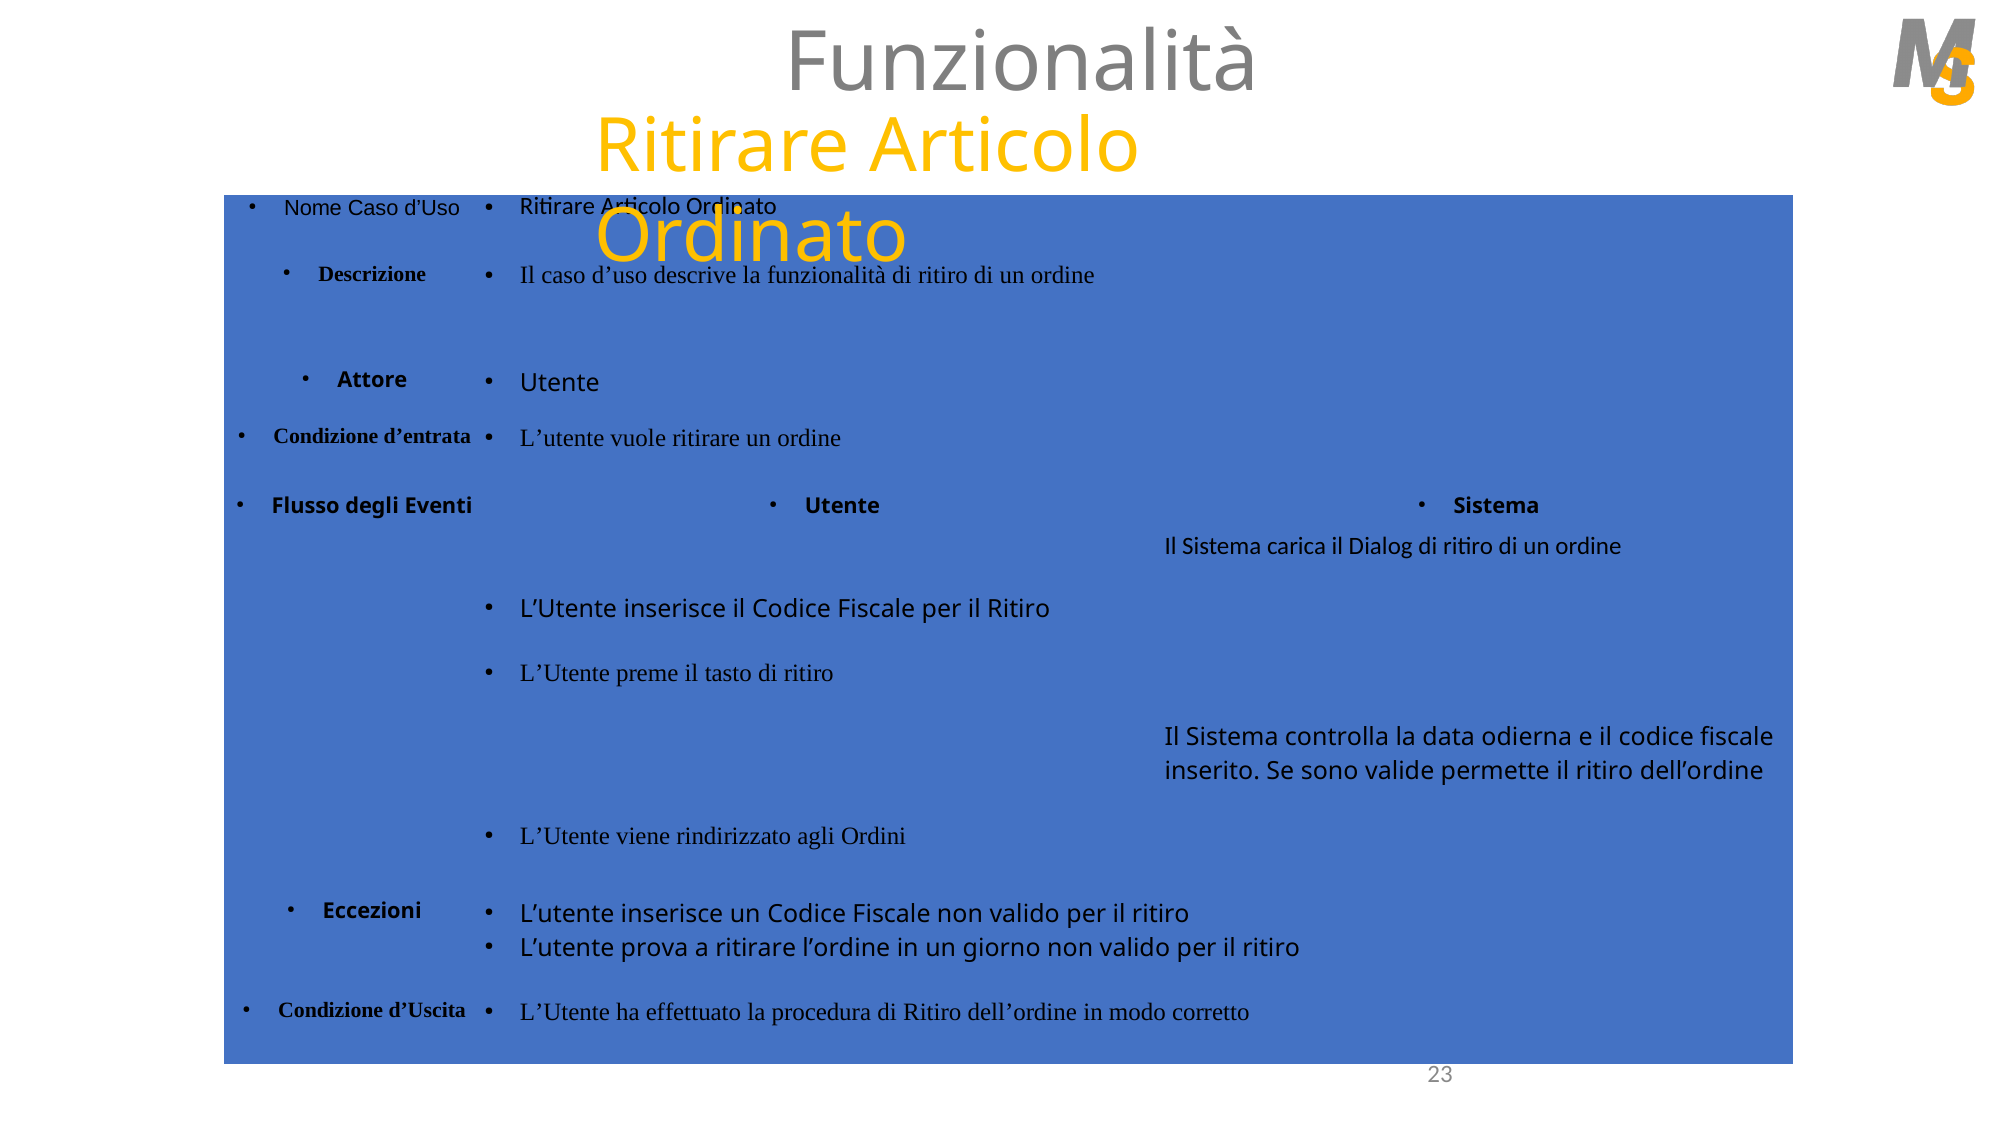

Funzionalità
Ritirare Articolo Ordinato
| Nome Caso d’Uso | Ritirare Articolo Ordinato | |
| --- | --- | --- |
| Descrizione | Il caso d’uso descrive la funzionalità di ritiro di un ordine | |
| Attore | Utente | |
| Condizione d’entrata | L’utente vuole ritirare un ordine | |
| Flusso degli Eventi | Utente | Sistema |
| | | Il Sistema carica il Dialog di ritiro di un ordine |
| | L’Utente inserisce il Codice Fiscale per il Ritiro | |
| | L’Utente preme il tasto di ritiro | |
| | | Il Sistema controlla la data odierna e il codice fiscale inserito. Se sono valide permette il ritiro dell’ordine |
| | L’Utente viene rindirizzato agli Ordini | |
| Eccezioni | L’utente inserisce un Codice Fiscale non valido per il ritiro L’utente prova a ritirare l’ordine in un giorno non valido per il ritiro | |
| Condizione d’Uscita | L’Utente ha effettuato la procedura di Ritiro dell’ordine in modo corretto | |